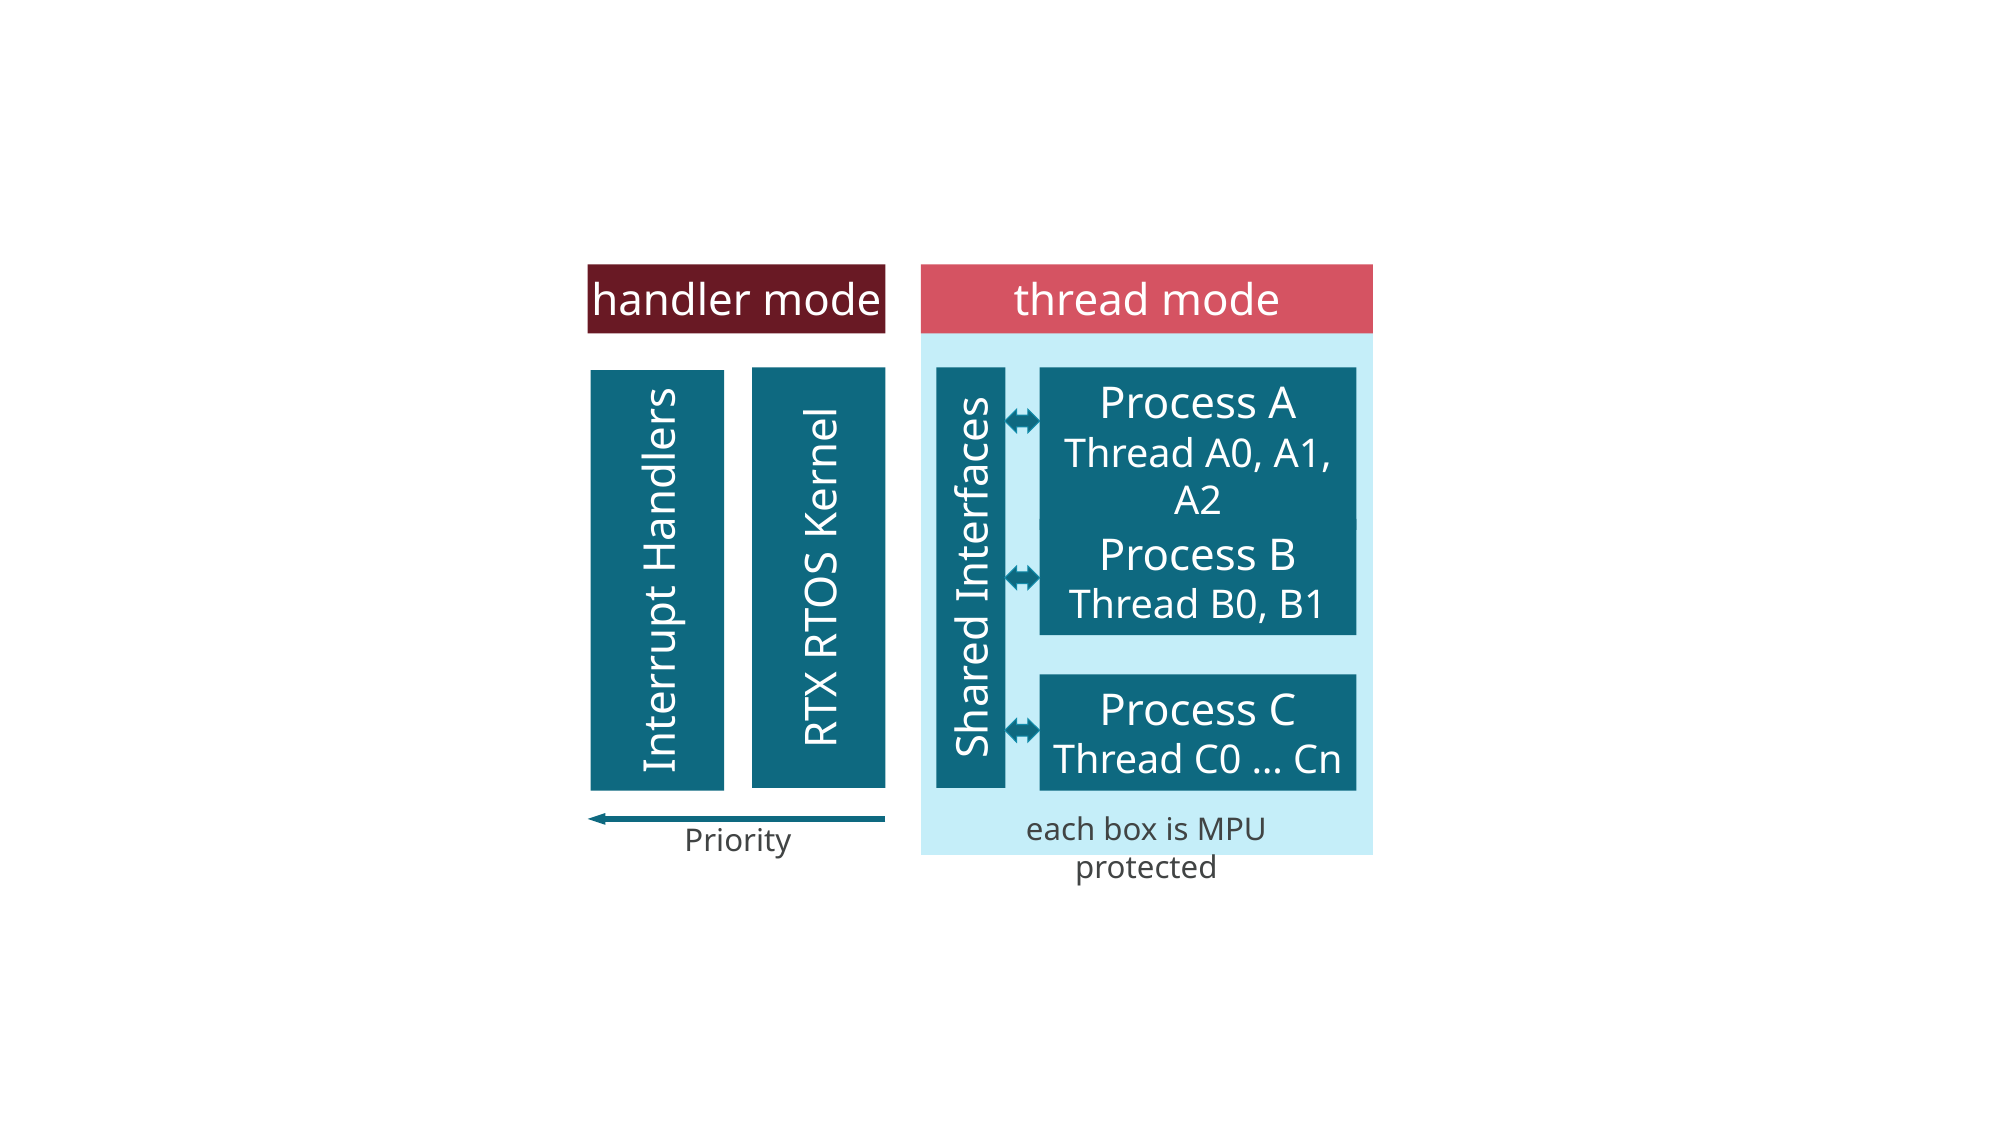

handler mode
thread mode
Process A
Thread A0, A1, A2
RTX RTOS Kernel
Interrupt Handlers
Process B
Thread B0, B1
Shared Interfaces
Process C
Thread C0 … Cn
each box is MPU protected
Priority